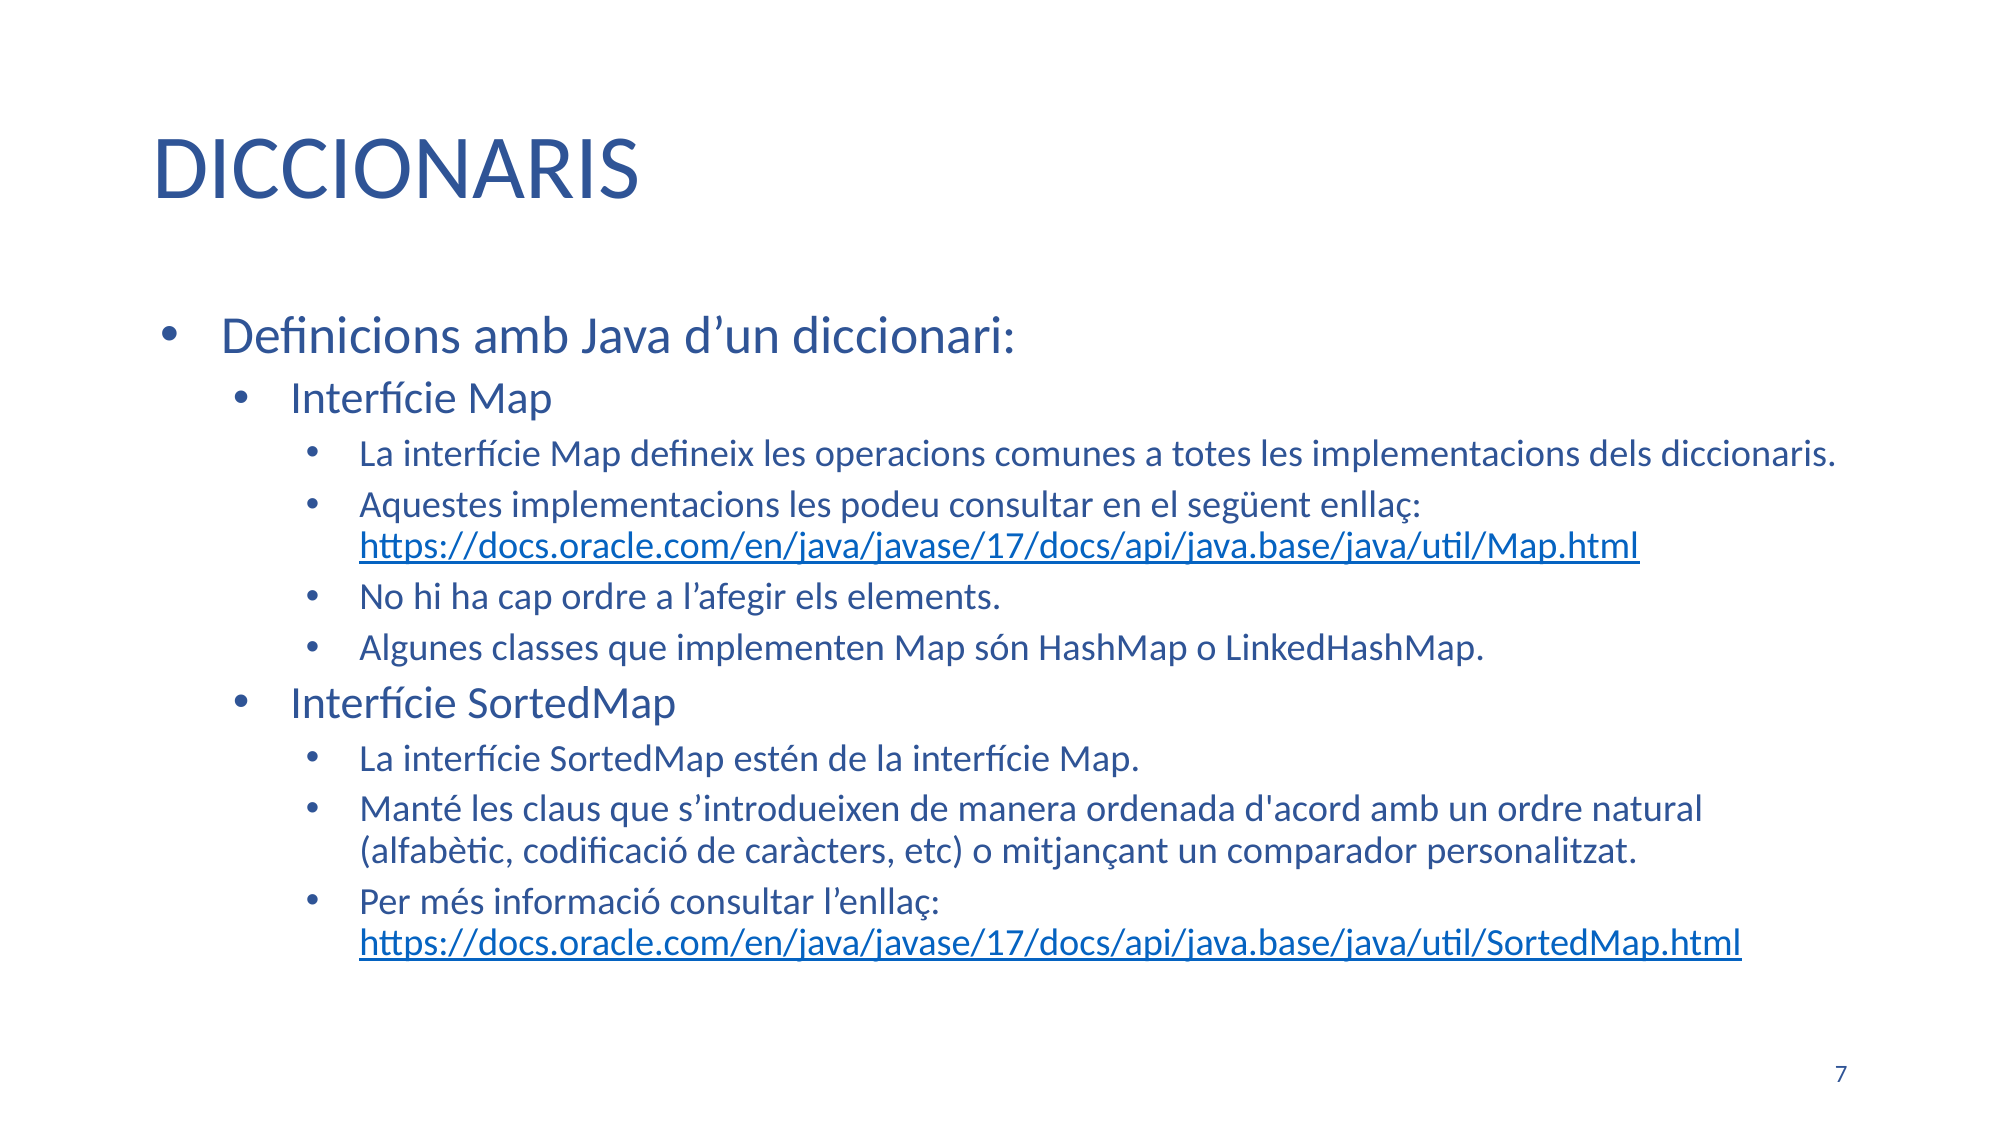

# DICCIONARIS
Definicions amb Java d’un diccionari:
Interfície Map
La interfície Map defineix les operacions comunes a totes les implementacions dels diccionaris.
Aquestes implementacions les podeu consultar en el següent enllaç: https://docs.oracle.com/en/java/javase/17/docs/api/java.base/java/util/Map.html
No hi ha cap ordre a l’afegir els elements.
Algunes classes que implementen Map són HashMap o LinkedHashMap.
Interfície SortedMap
La interfície SortedMap estén de la interfície Map.
Manté les claus que s’introdueixen de manera ordenada d'acord amb un ordre natural (alfabètic, codificació de caràcters, etc) o mitjançant un comparador personalitzat.
Per més informació consultar l’enllaç: https://docs.oracle.com/en/java/javase/17/docs/api/java.base/java/util/SortedMap.html